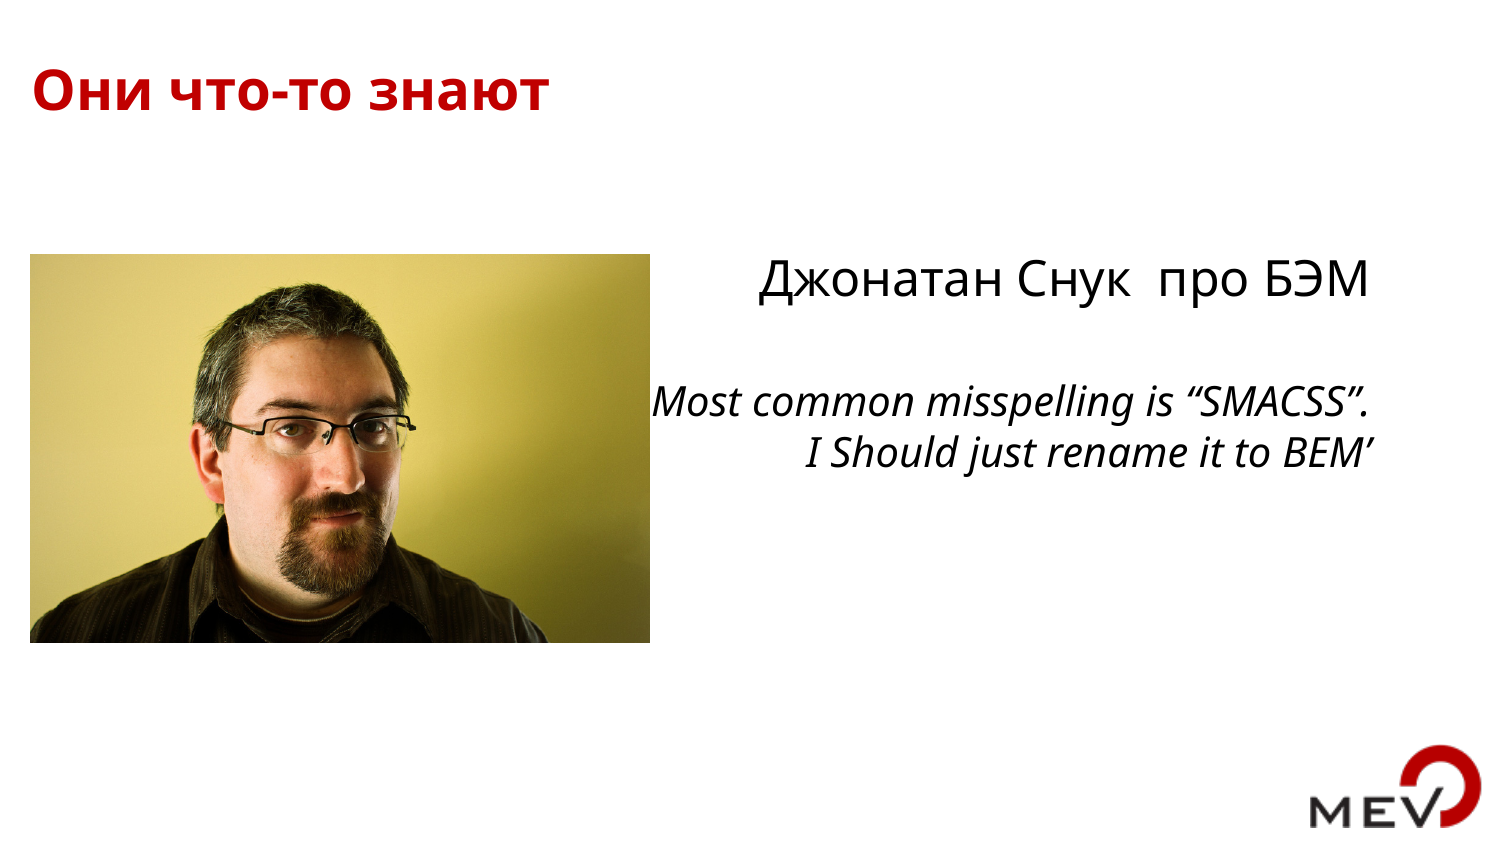

# Они что-то знают
 Джонатан Снук про БЭМ
 ‘Most common misspelling is “SMACSS”.
I Should just rename it to BEM’